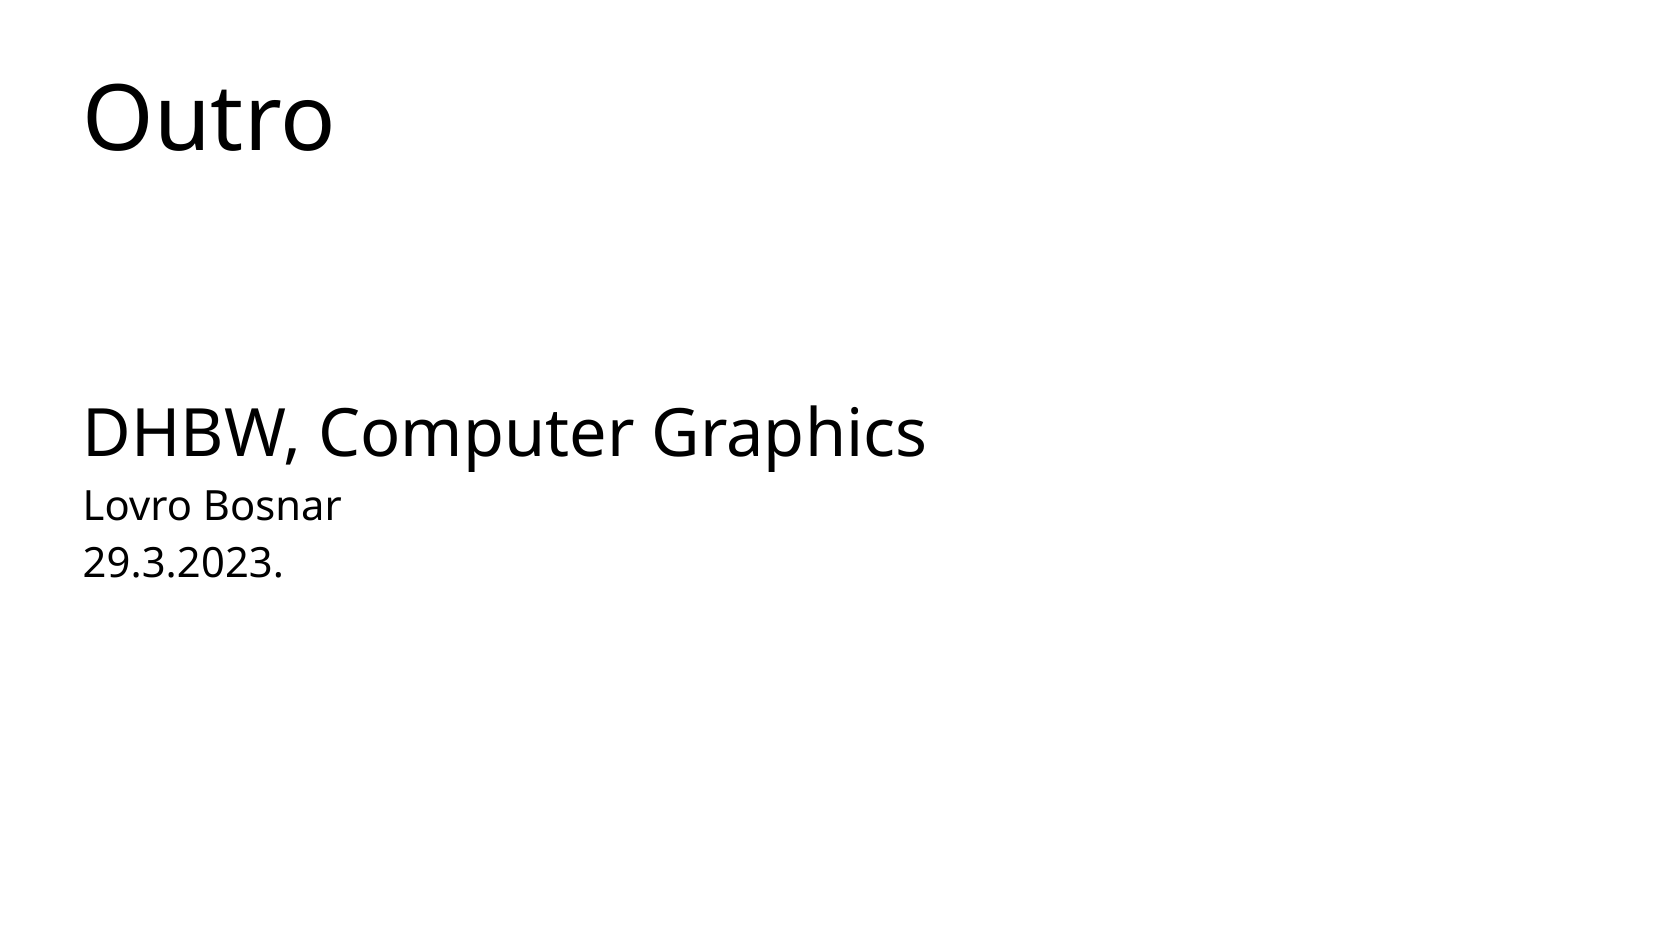

Outro
# DHBW, Computer Graphics
Lovro Bosnar
29.3.2023.